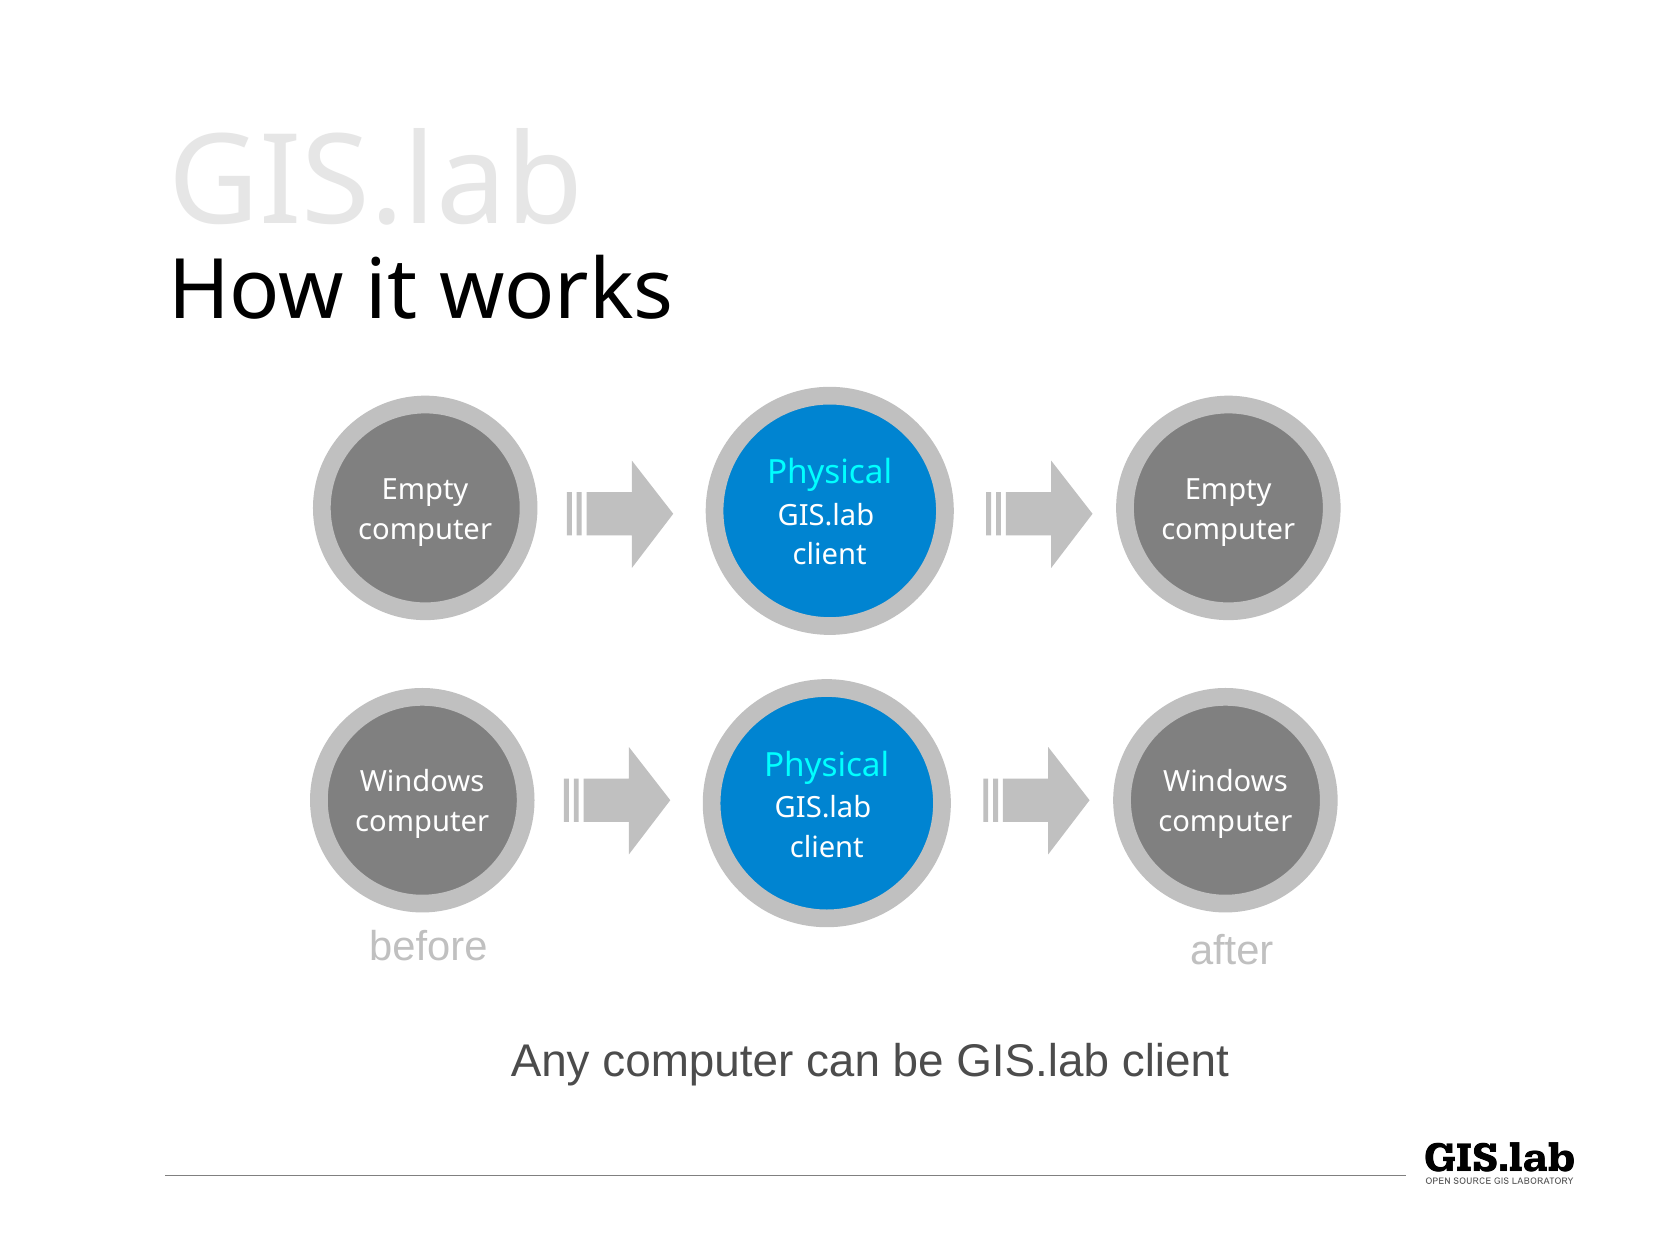

GIS.lab
How it works
Physical
GIS.lab
client
Empty
computer
Empty
computer
Physical
GIS.lab
client
Windows
computer
Windows
computer
before
after
Any computer can be GIS.lab client